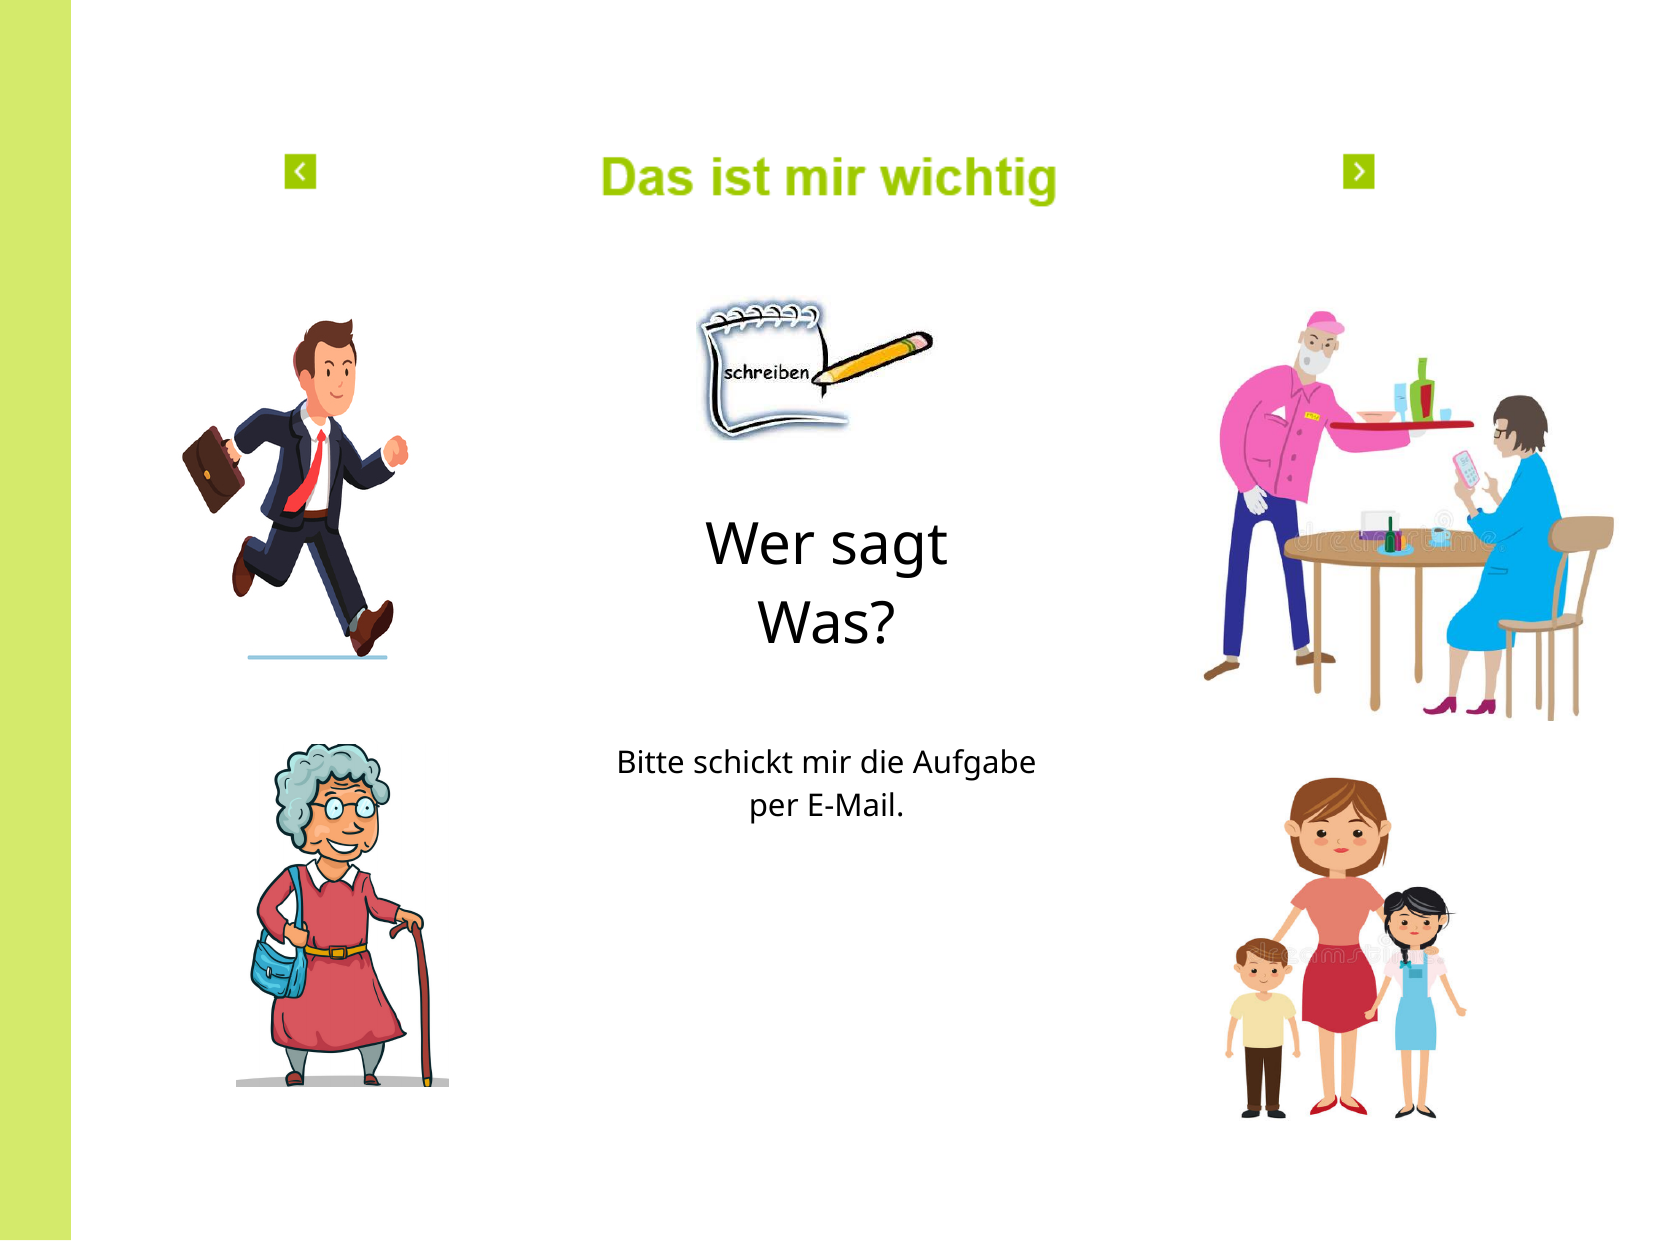

Wer sagt
Was?
Bitte schickt mir die Aufgabe
per E-Mail.